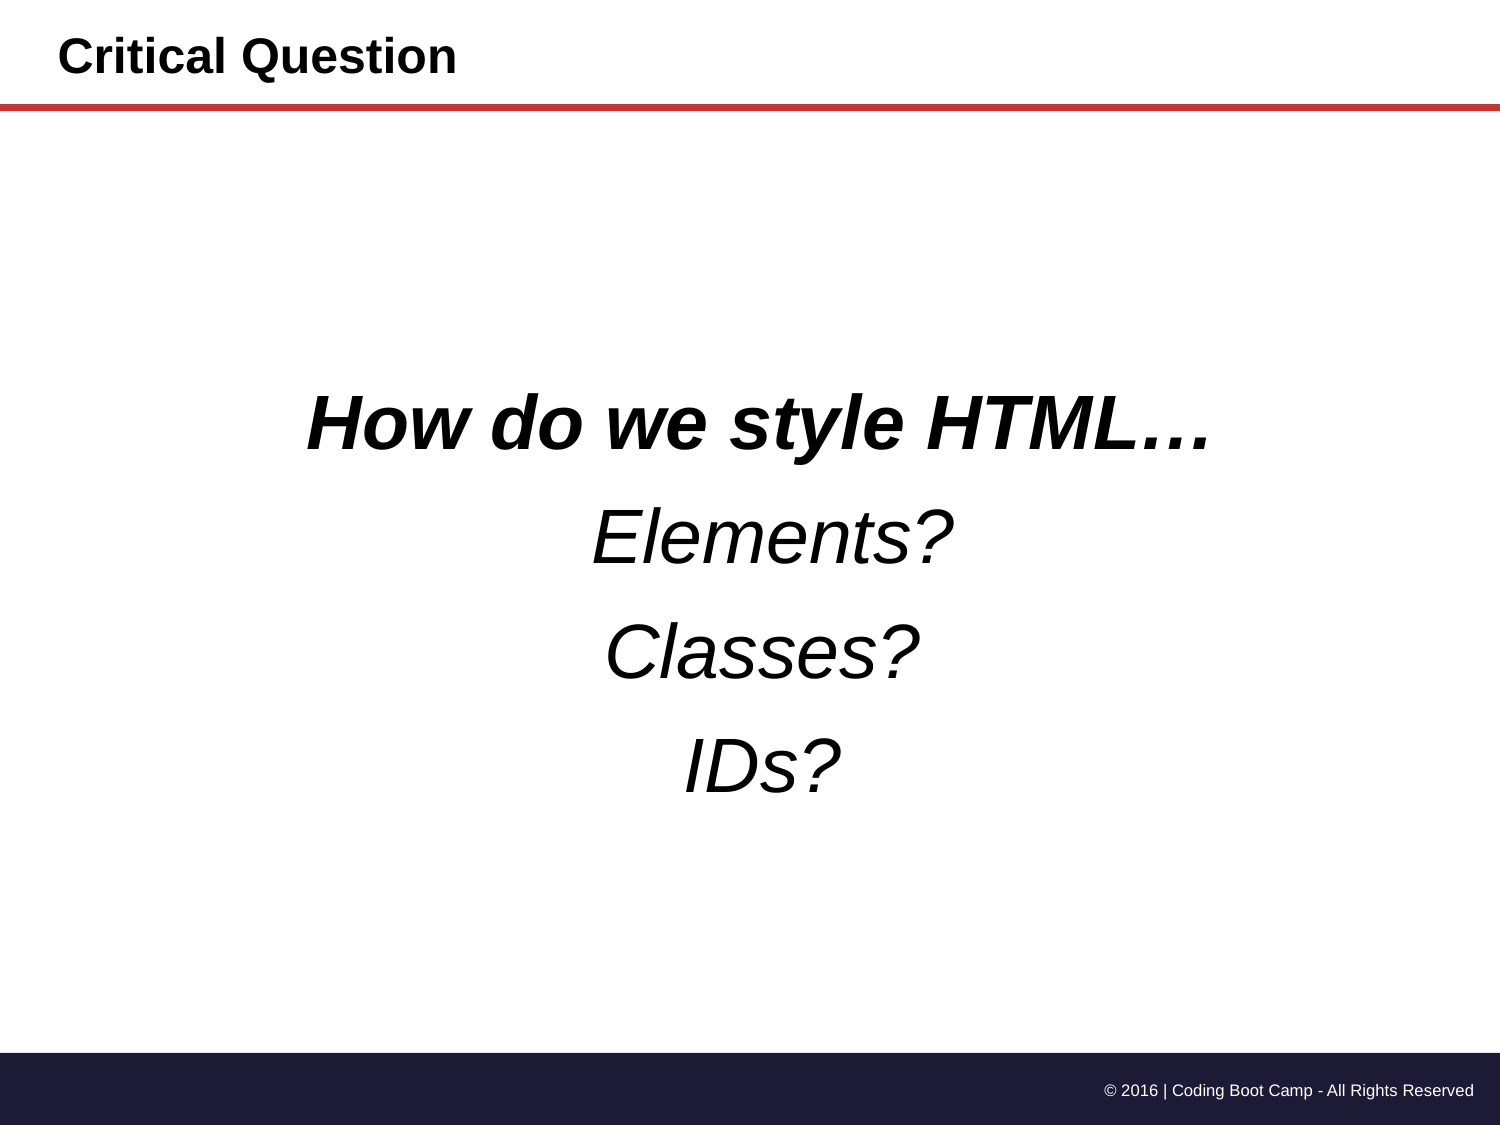

# Critical Question
How do we style HTML…
 Elements?
Classes?
IDs?